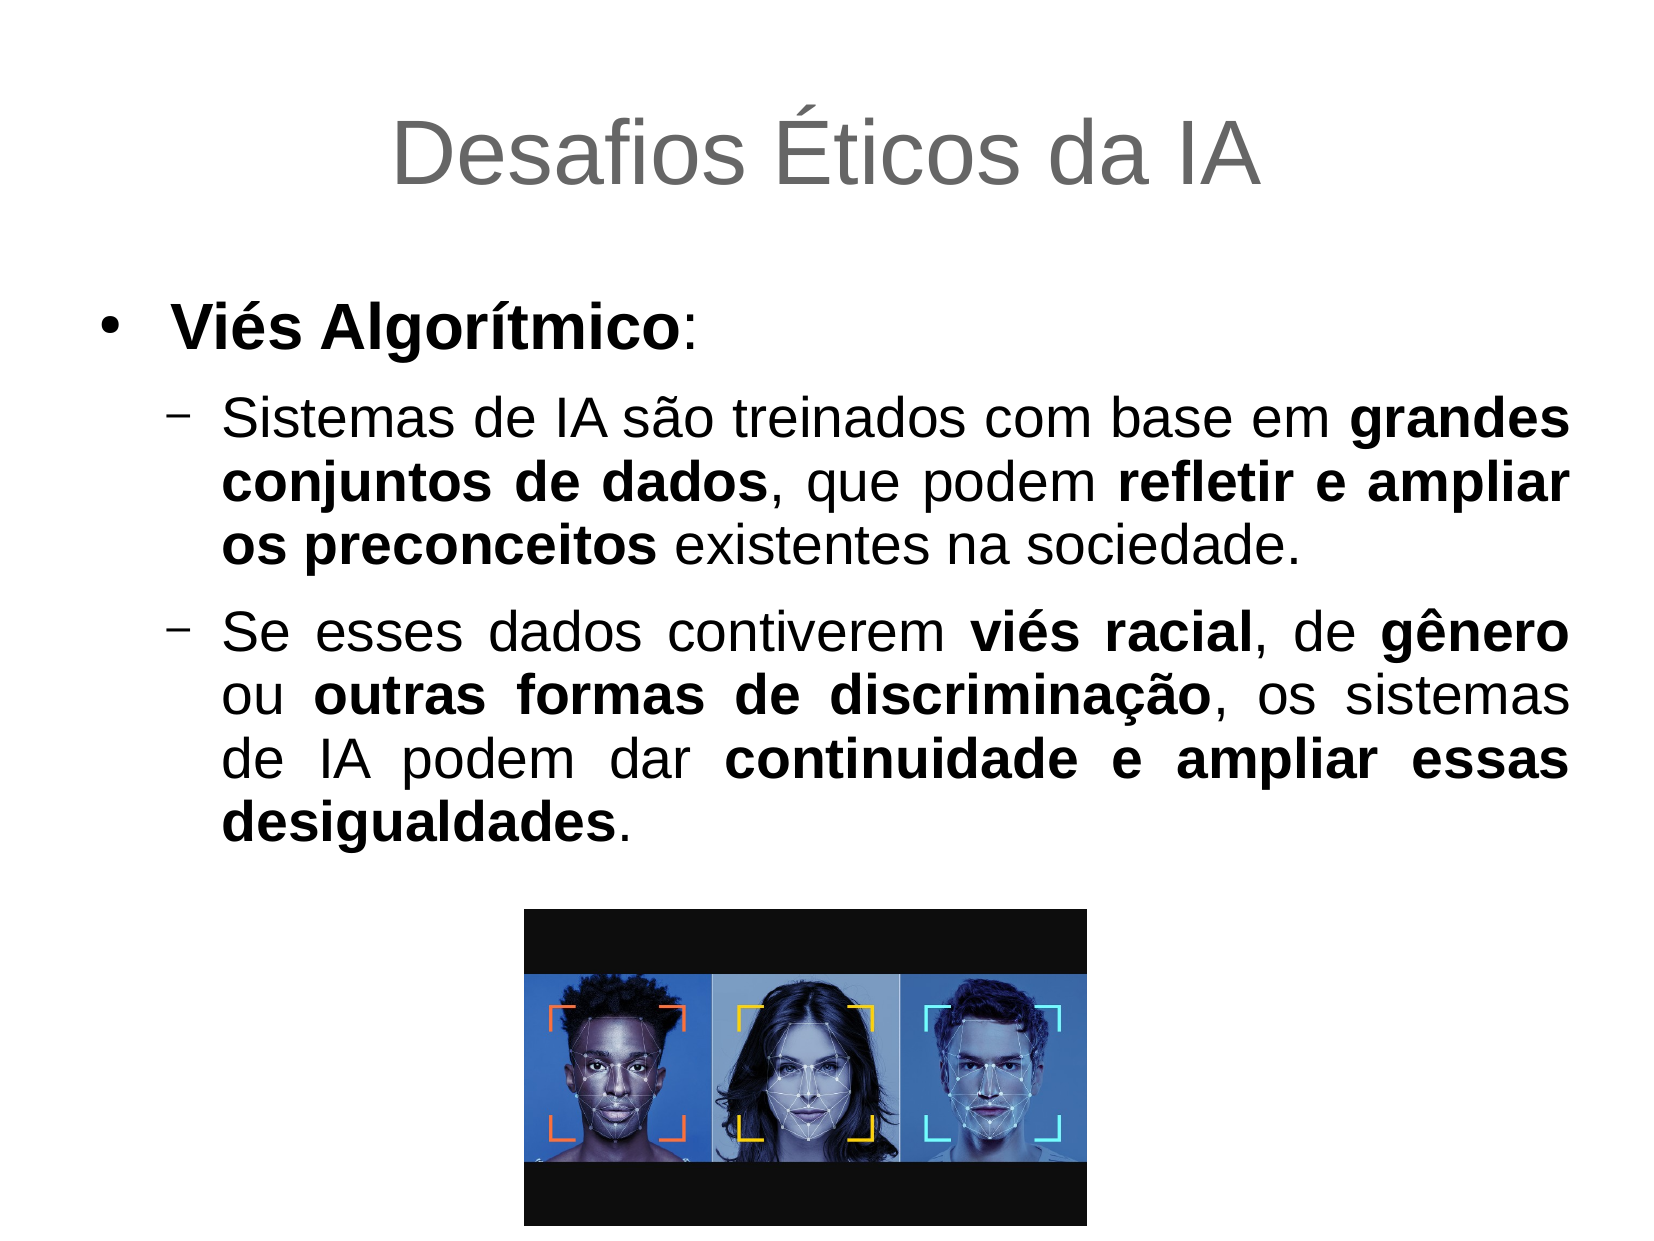

# Desafios Éticos da IA
 Viés Algorítmico:
Sistemas de IA são treinados com base em grandes conjuntos de dados, que podem refletir e ampliar os preconceitos existentes na sociedade.
Se esses dados contiverem viés racial, de gênero ou outras formas de discriminação, os sistemas de IA podem dar continuidade e ampliar essas desigualdades.